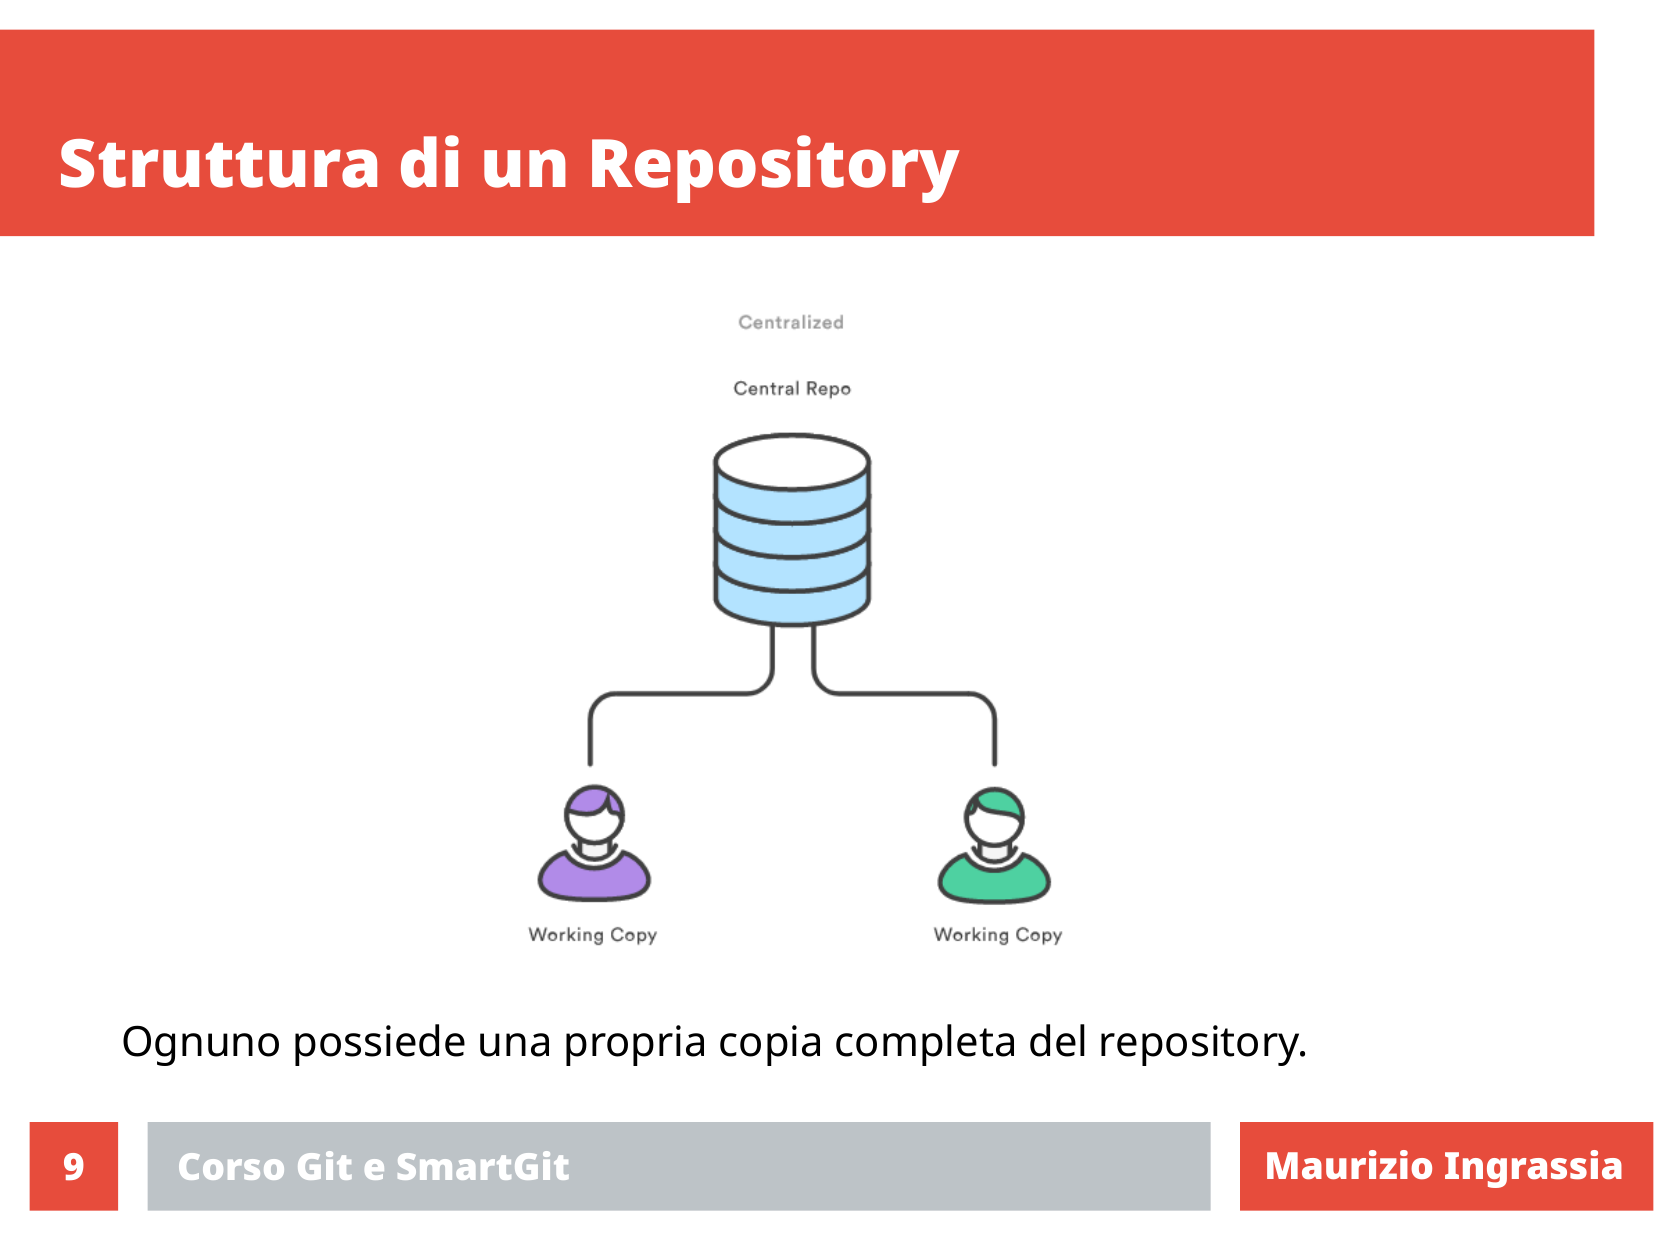

# Struttura di un Repository
Ognuno possiede una propria copia completa del repository.
9
Corso Git e SmartGit
Maurizio Ingrassia